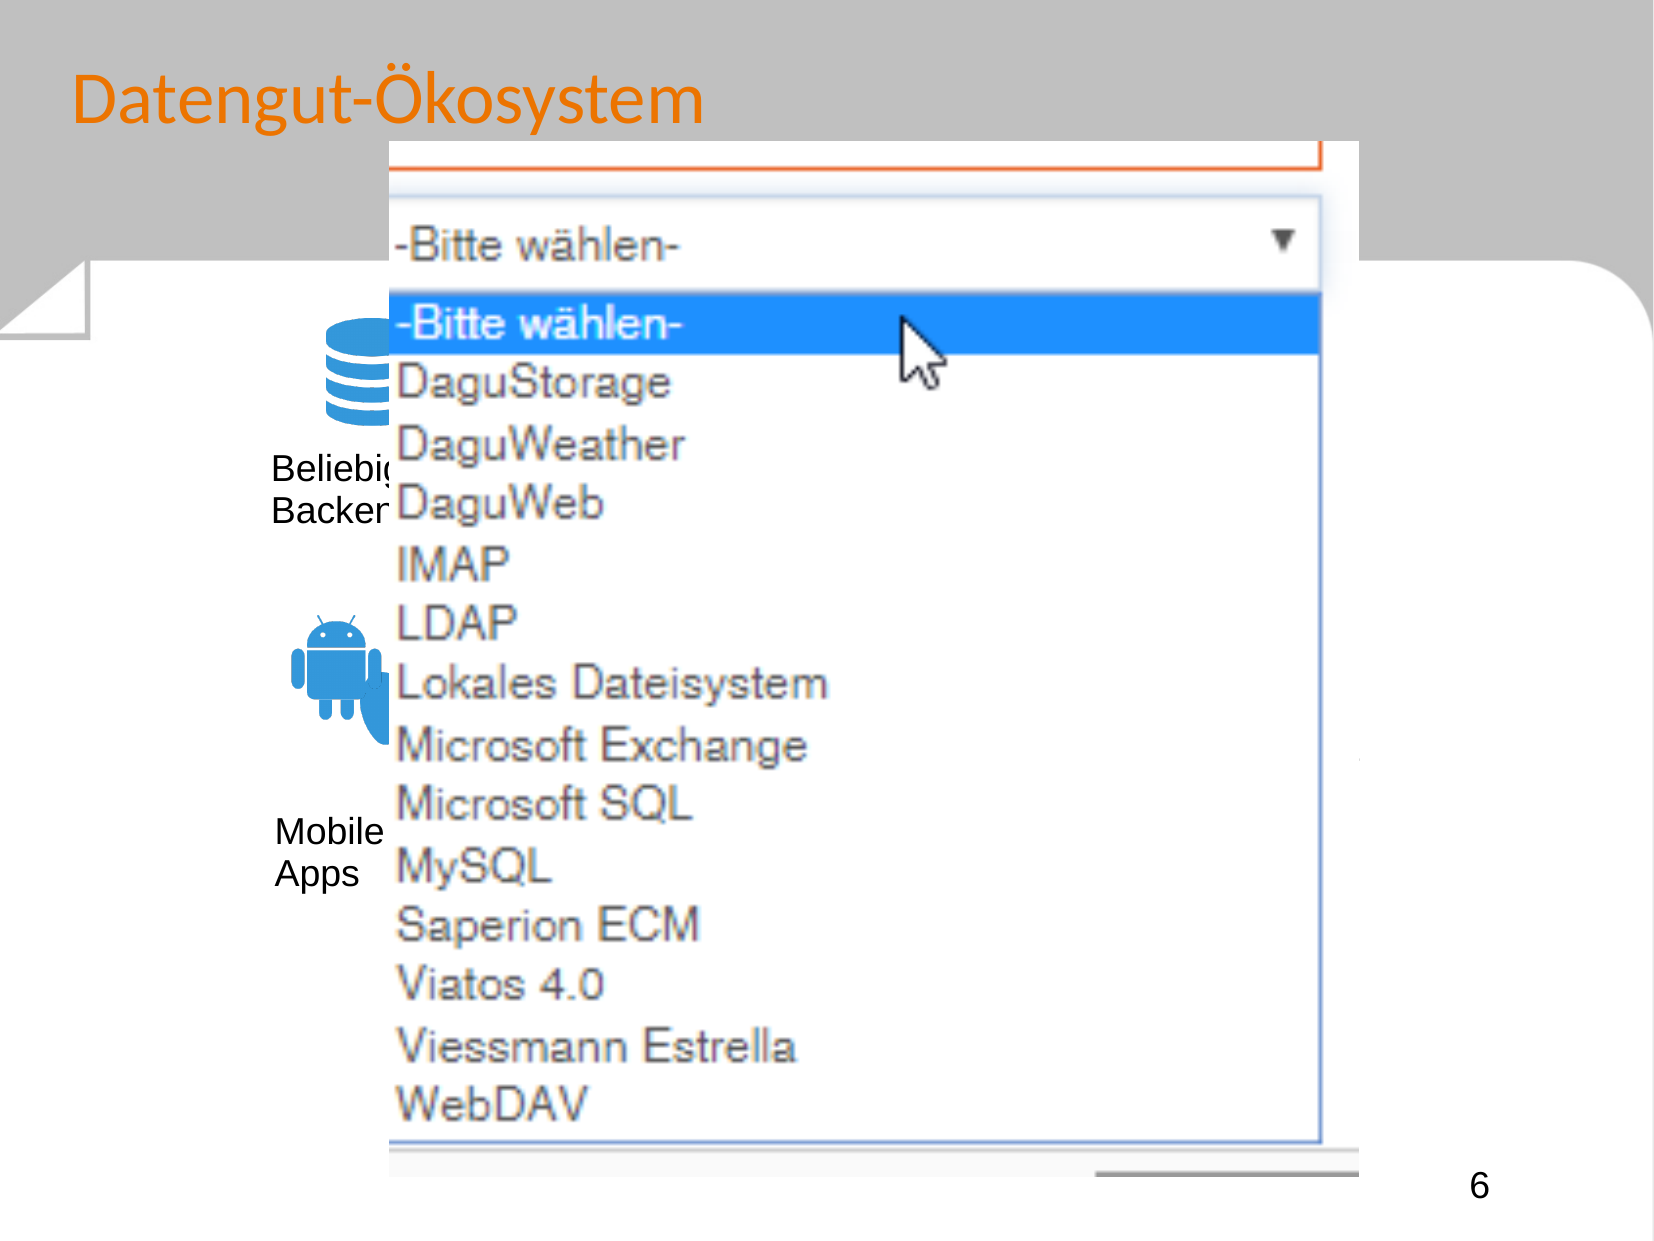

# Datengut-Ökosystem
CloudConnector
Beliebige Anzahl von
Backends
Datengut Storage
DaguWeb
Mobile Apps
Datenleser
Andere DMS